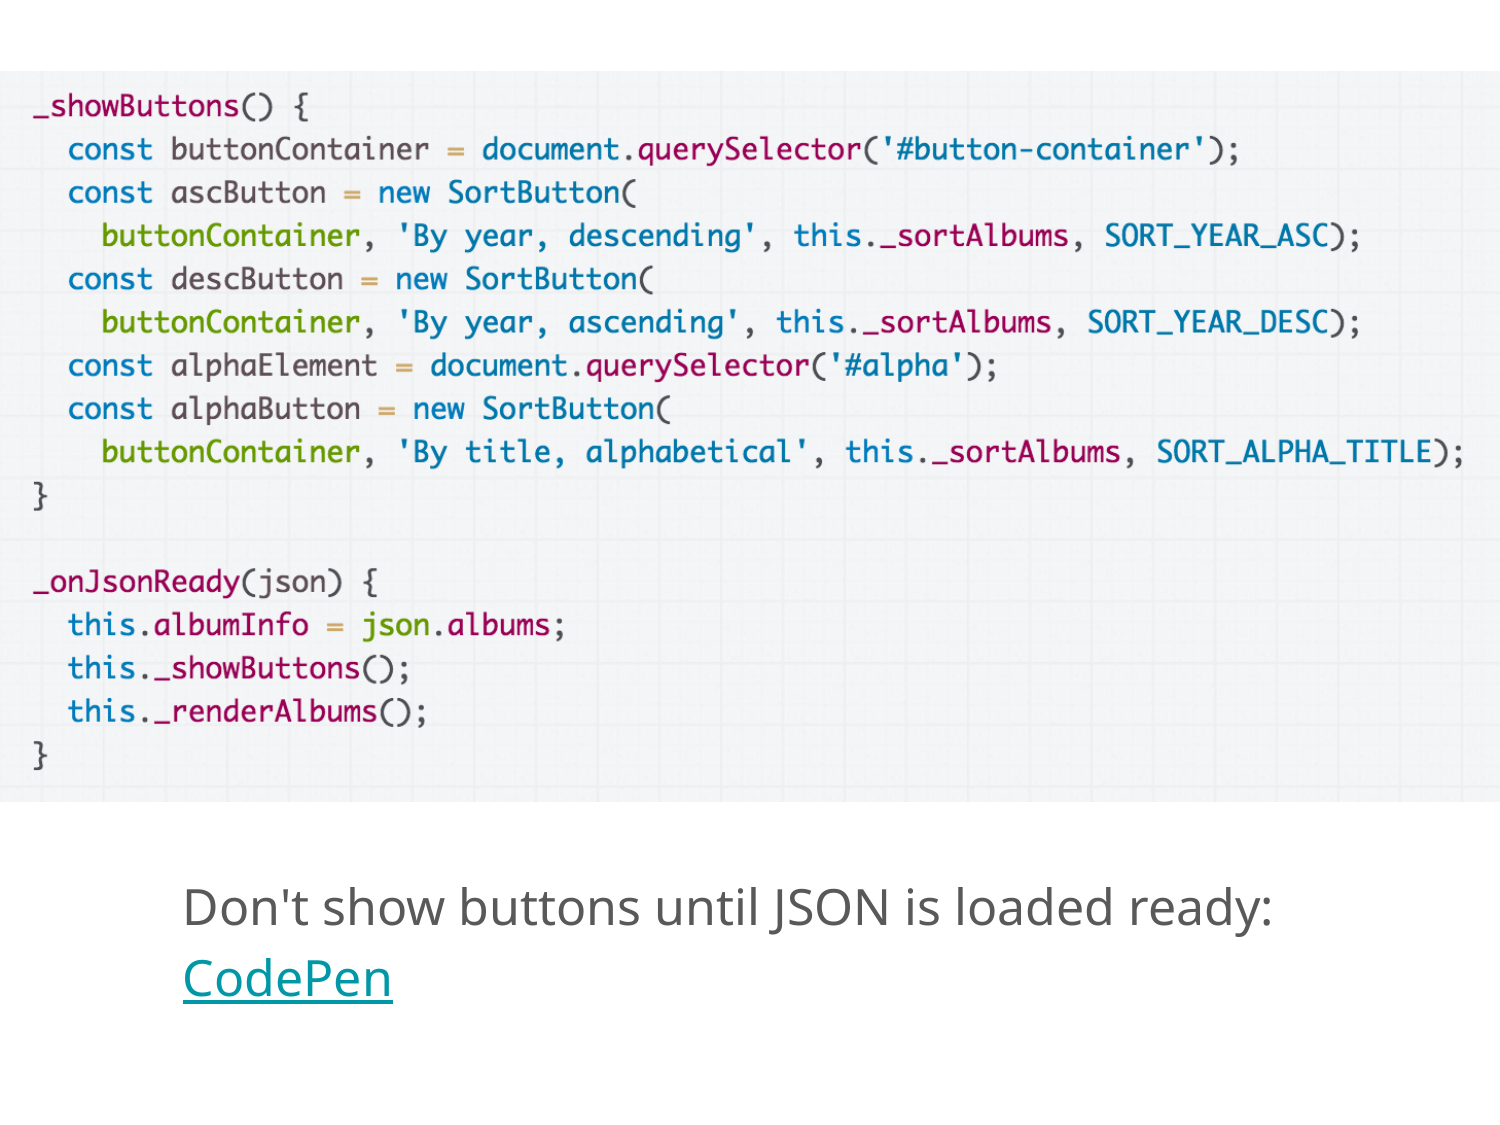

#
Don't show buttons until JSON is loaded ready: CodePen